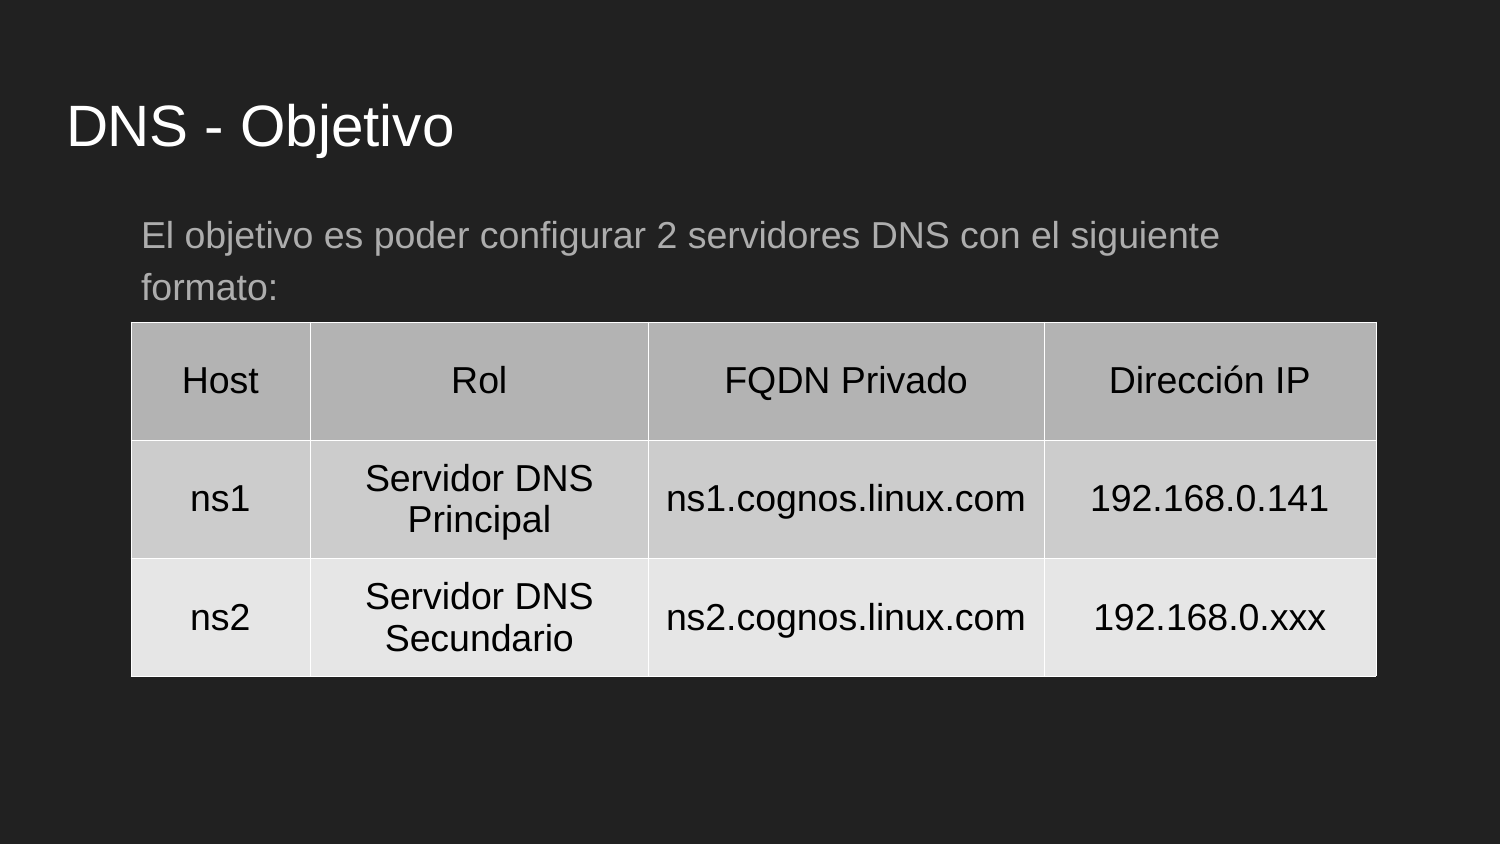

# DNS - Objetivo
El objetivo es poder configurar 2 servidores DNS con el siguiente formato:
| Host | Rol | FQDN Privado | Dirección IP |
| --- | --- | --- | --- |
| ns1 | Servidor DNS Principal | ns1.cognos.linux.com | 192.168.0.141 |
| ns2 | Servidor DNS Secundario | ns2.cognos.linux.com | 192.168.0.xxx |